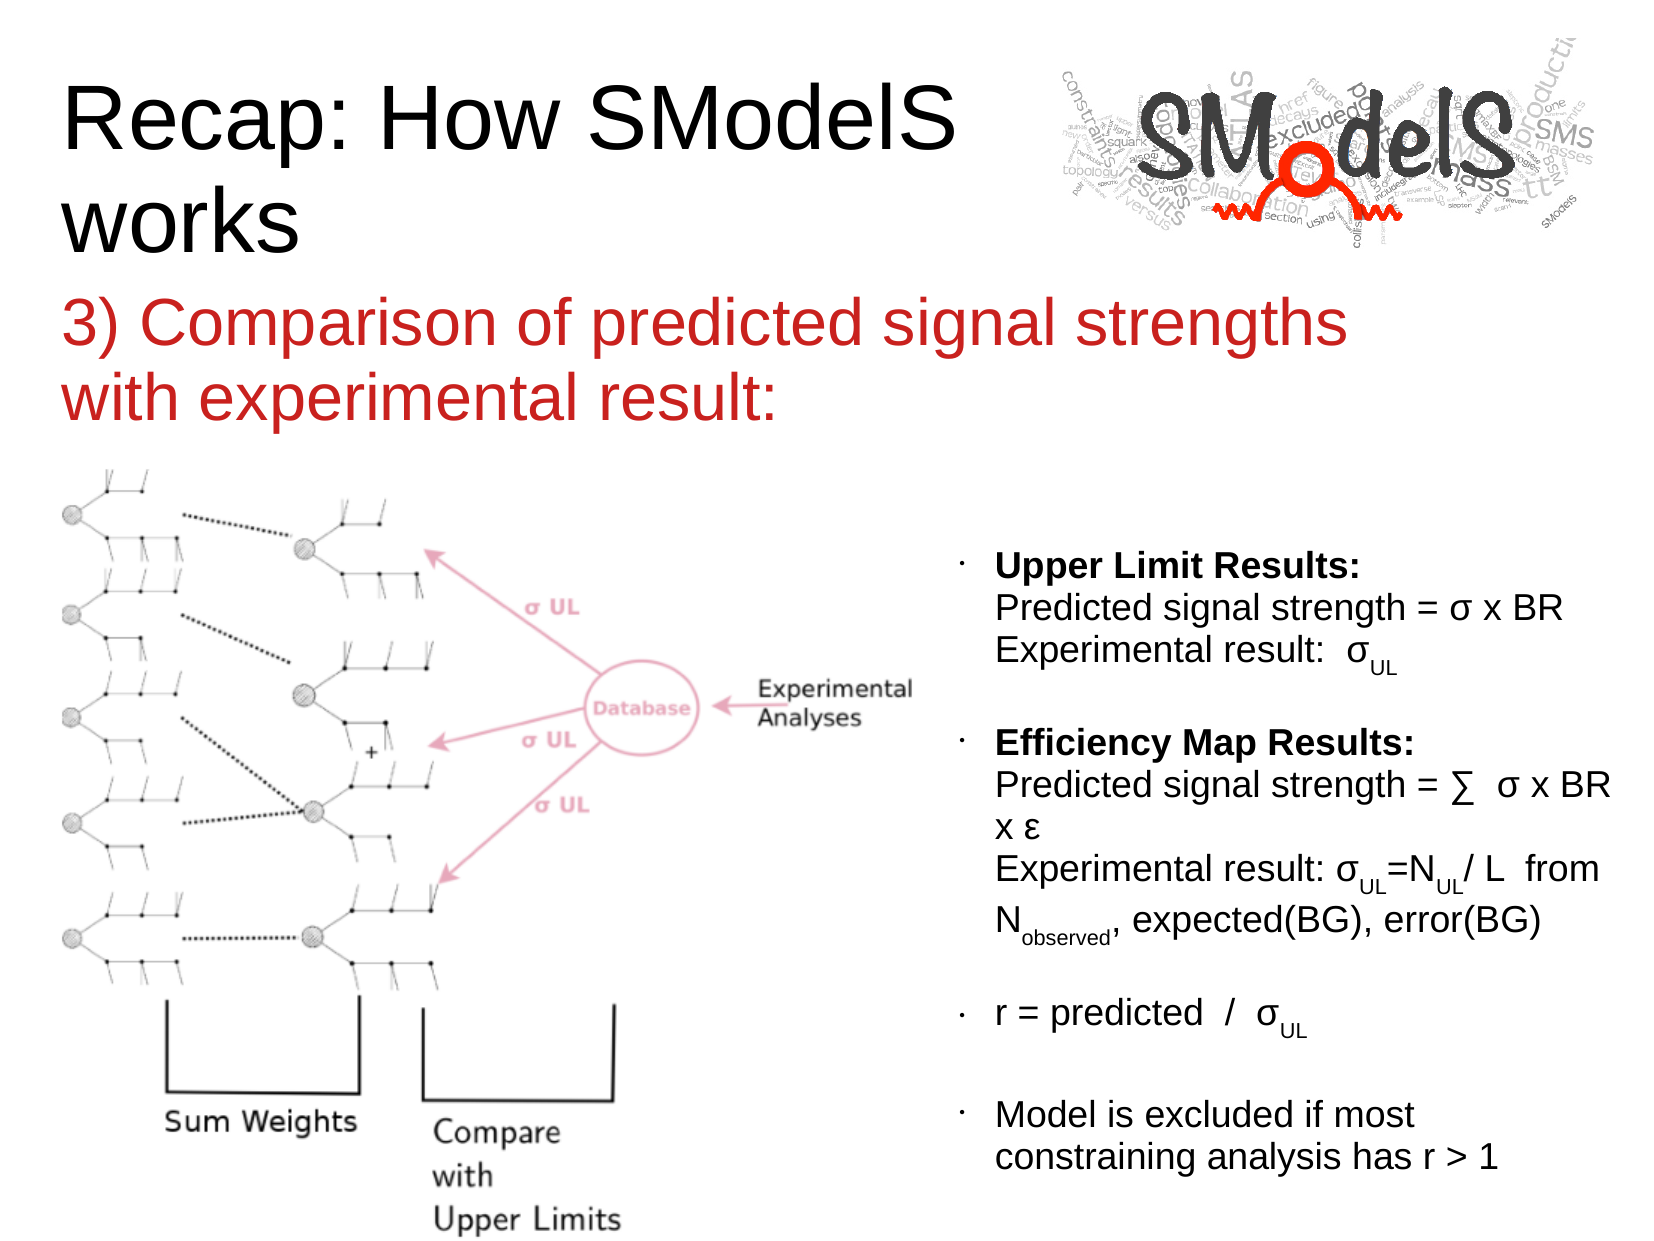

Recap: How SModelS works
3) Comparison of predicted signal strengths
with experimental result:
Upper Limit Results:
Predicted signal strength = σ x BR
Experimental result: σUL
Efficiency Map Results:
Predicted signal strength = ∑ σ x BR x ε
Experimental result: σUL=NUL/ L from Nobserved, expected(BG), error(BG)
r = predicted / σUL
Model is excluded if most constraining analysis has r > 1